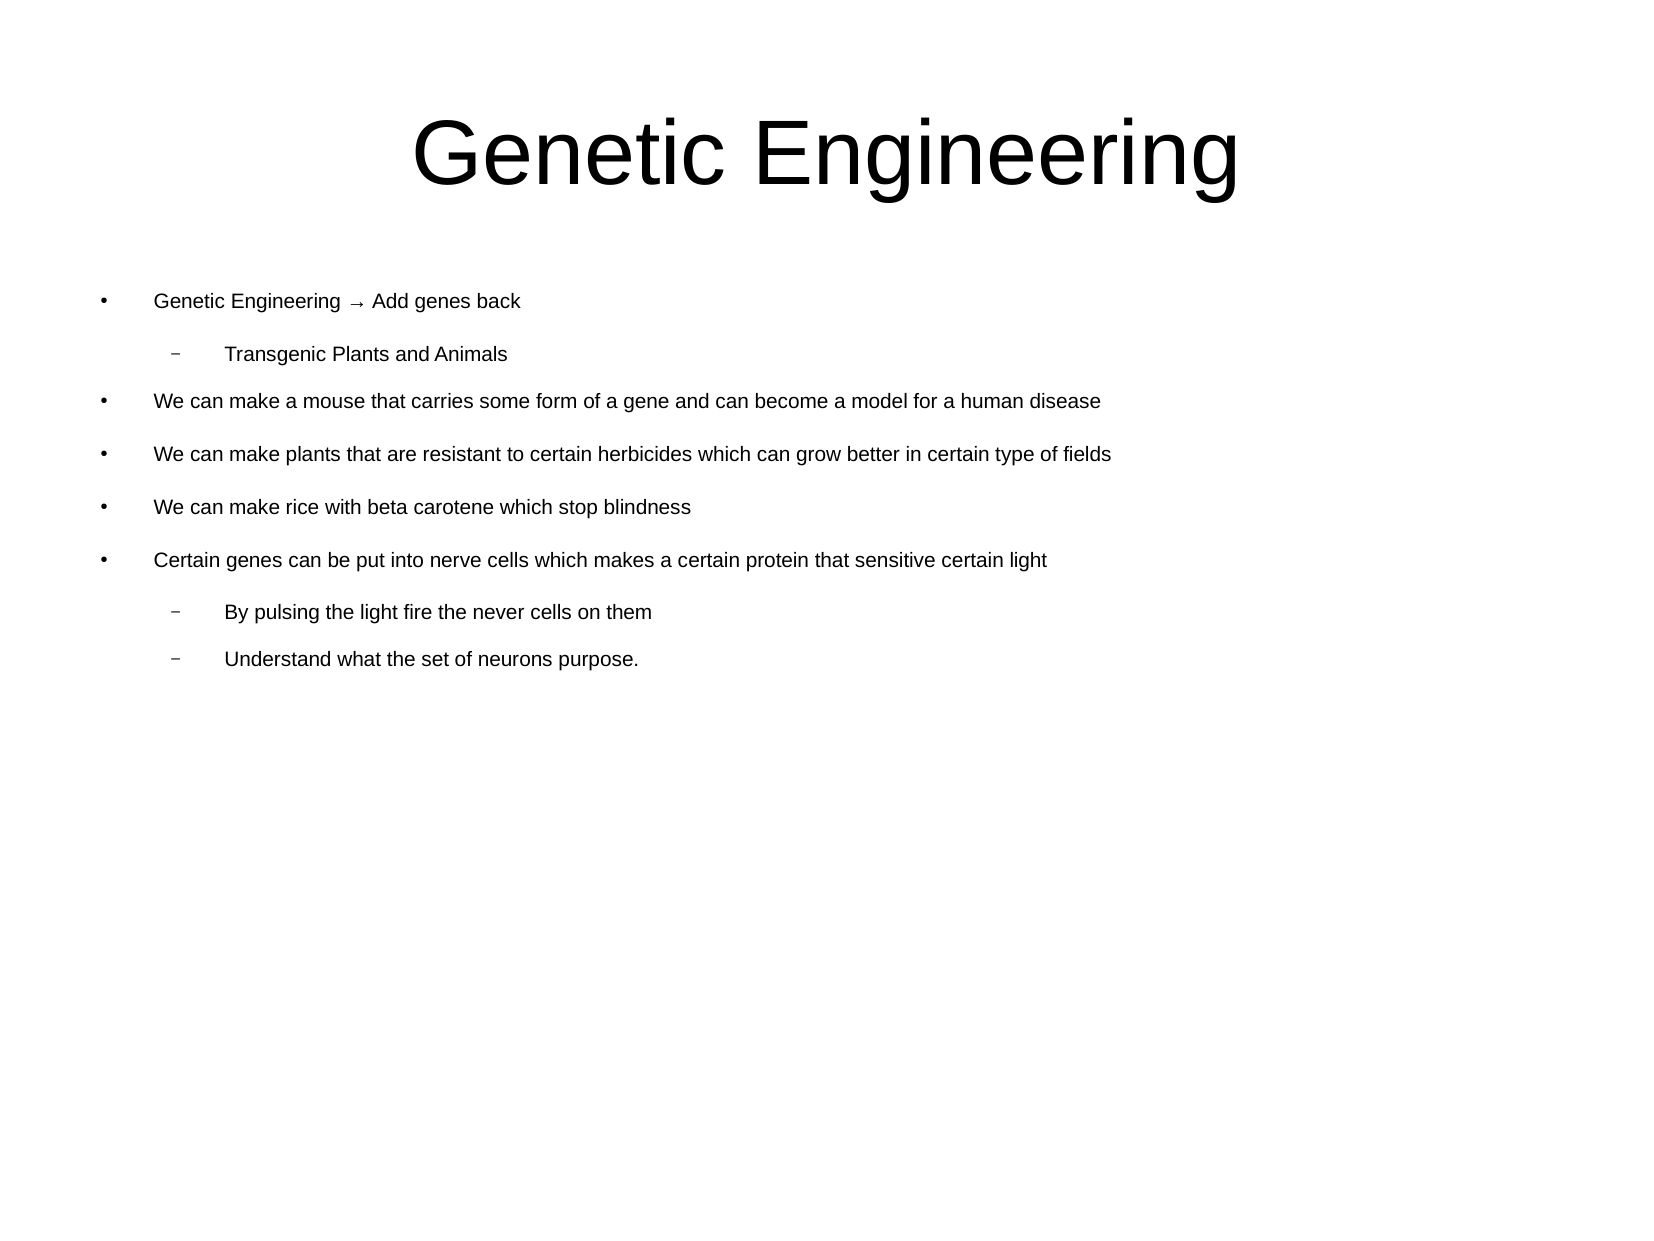

# Genetic Engineering
Genetic Engineering → Add genes back
Transgenic Plants and Animals
We can make a mouse that carries some form of a gene and can become a model for a human disease
We can make plants that are resistant to certain herbicides which can grow better in certain type of fields
We can make rice with beta carotene which stop blindness
Certain genes can be put into nerve cells which makes a certain protein that sensitive certain light
By pulsing the light fire the never cells on them
Understand what the set of neurons purpose.